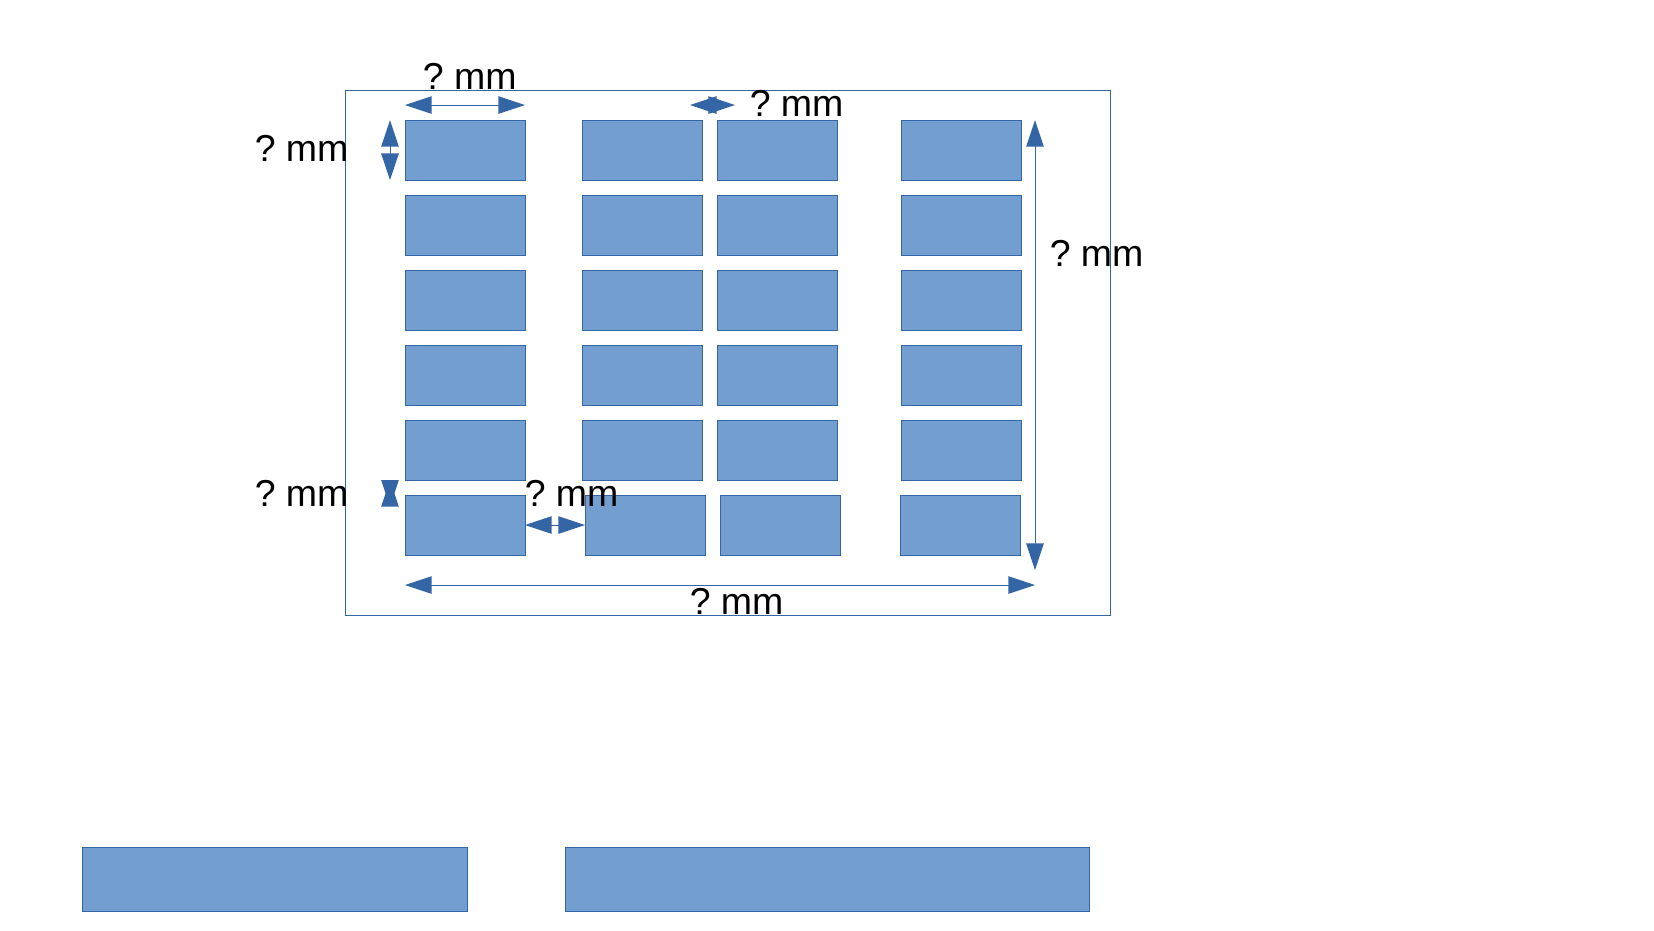

? mm
? mm
? mm
? mm
? mm
? mm
? mm